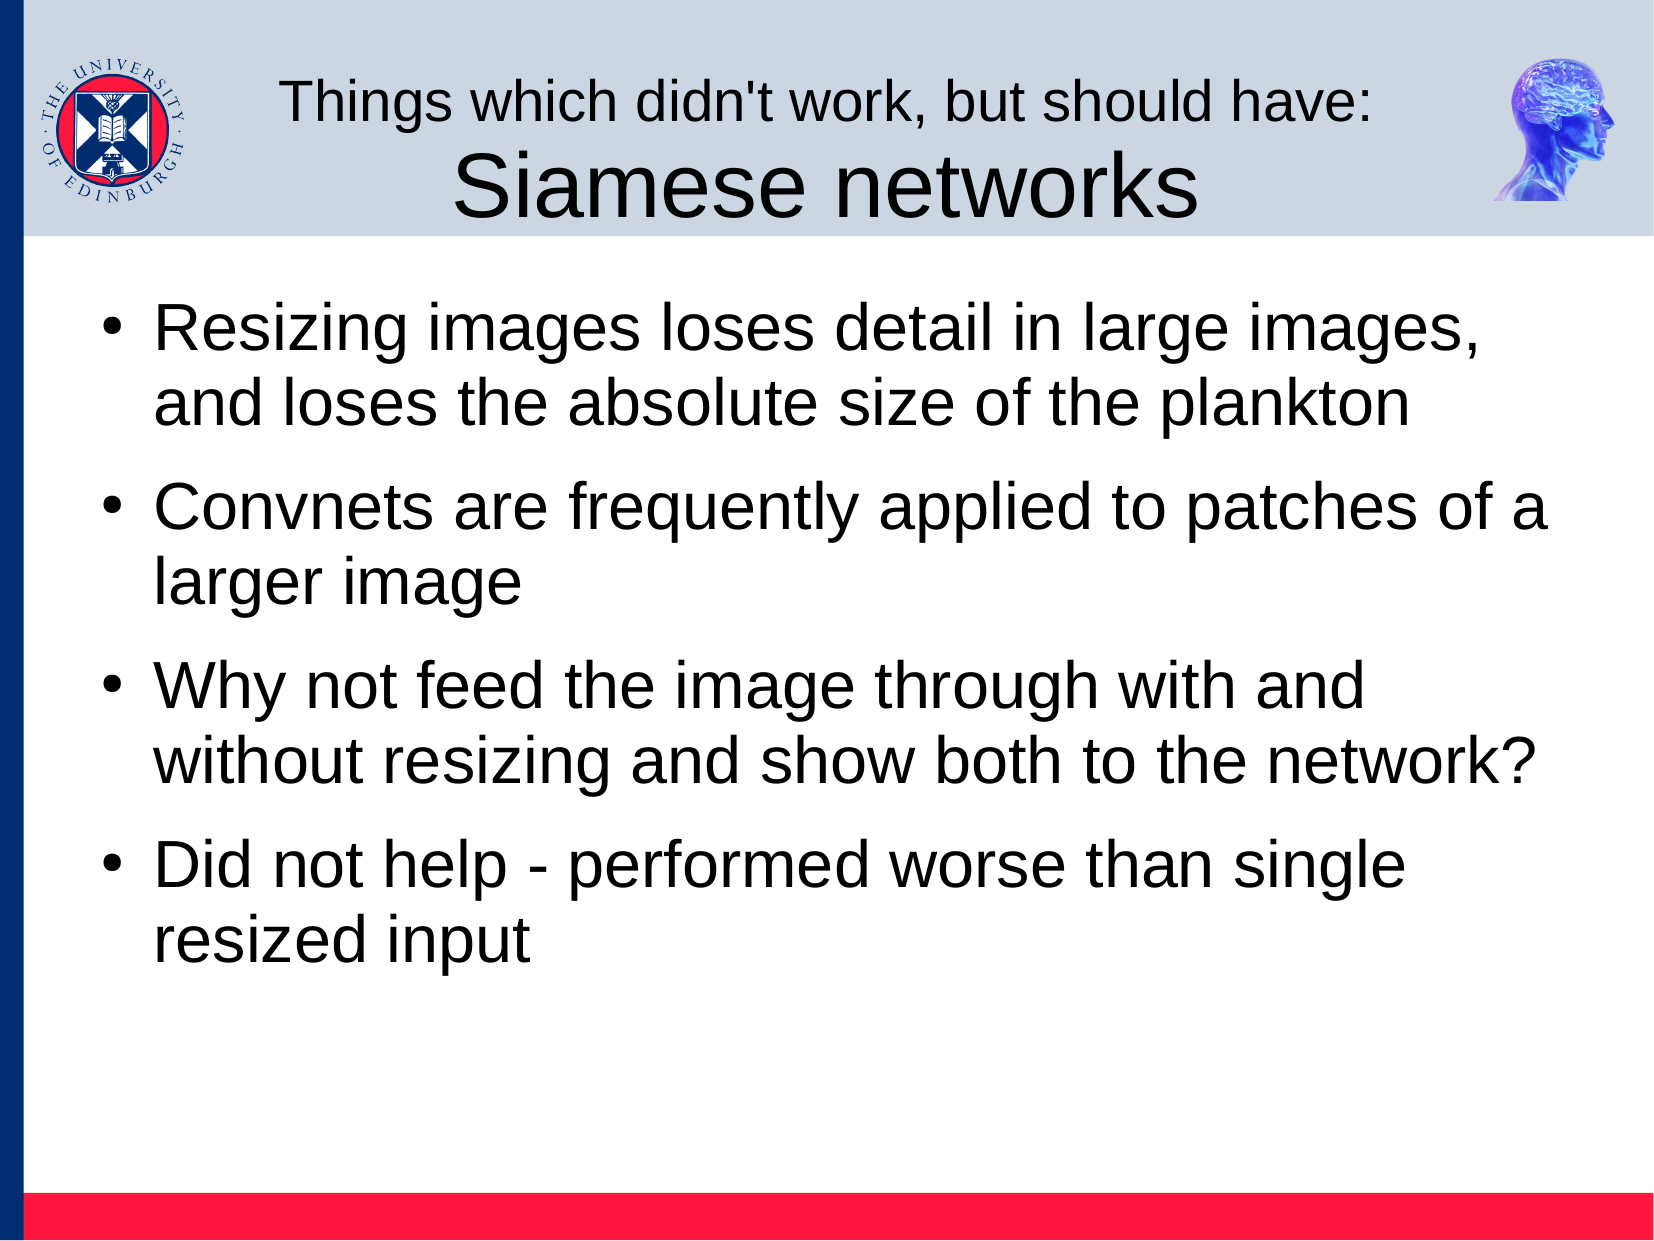

# Things which didn't work, but should have: Siamese networks
Resizing images loses detail in large images, and loses the absolute size of the plankton
Convnets are frequently applied to patches of a larger image
Why not feed the image through with and without resizing and show both to the network?
Did not help - performed worse than single resized input